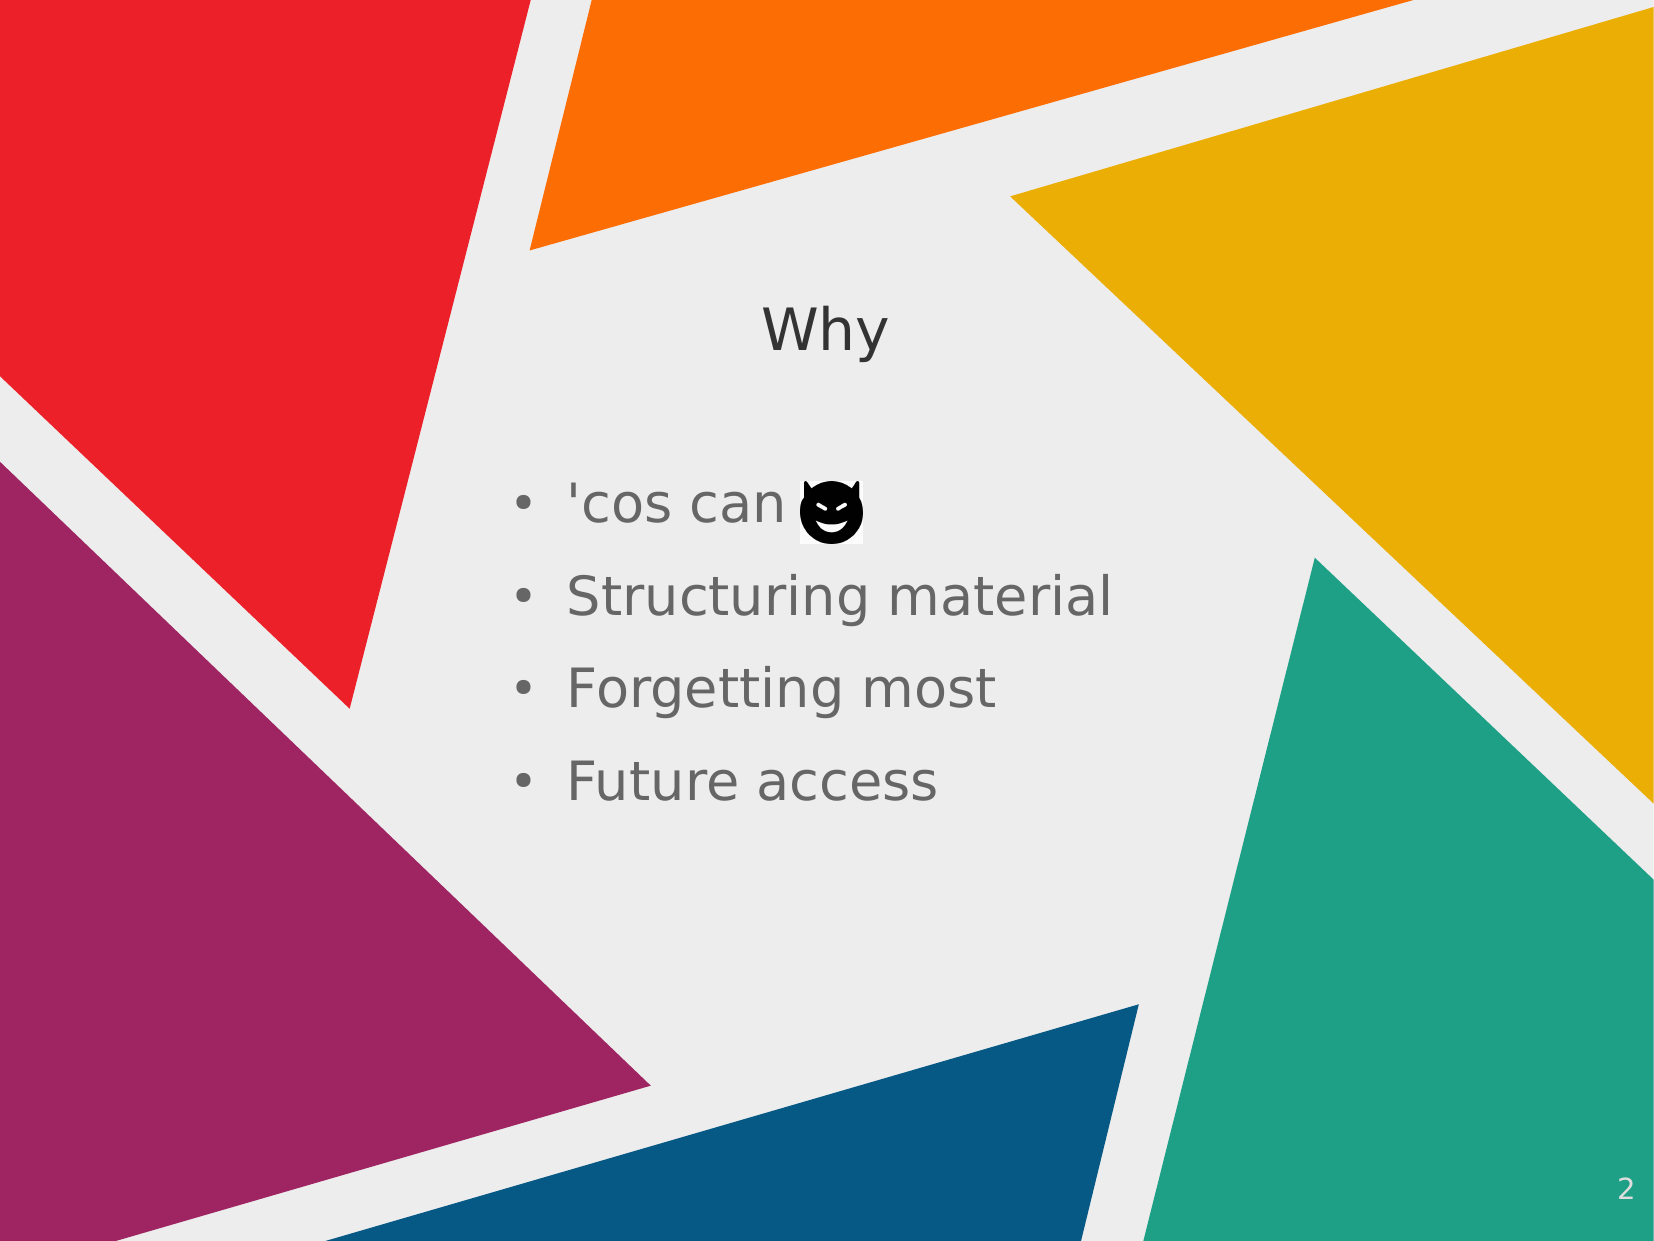

# Why
'cos can
Structuring material
Forgetting most
Future access
2